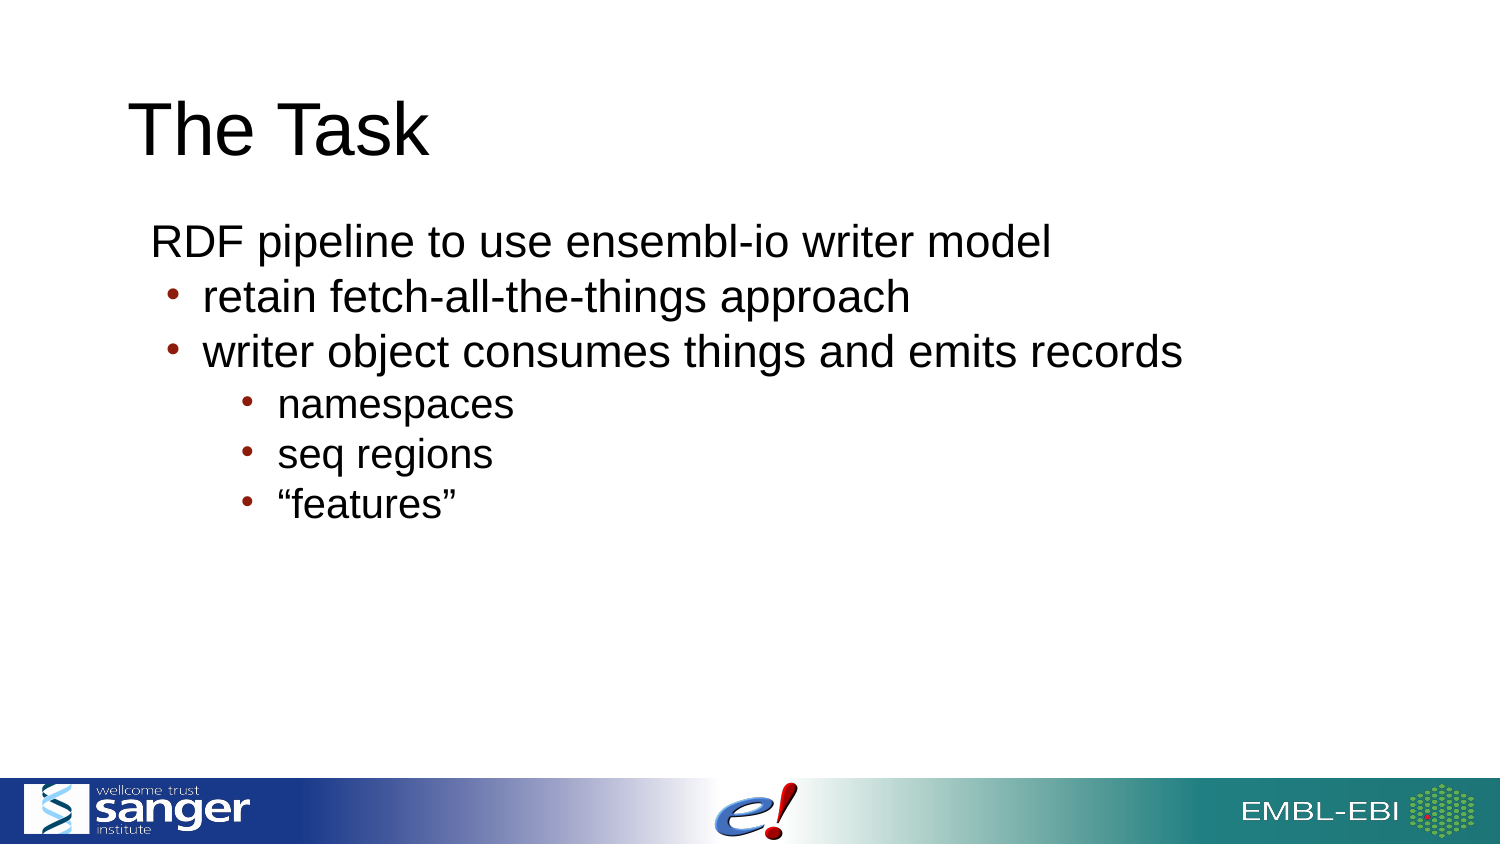

# The Task
RDF pipeline to use ensembl-io writer model
retain fetch-all-the-things approach
writer object consumes things and emits records
namespaces
seq regions
“features”